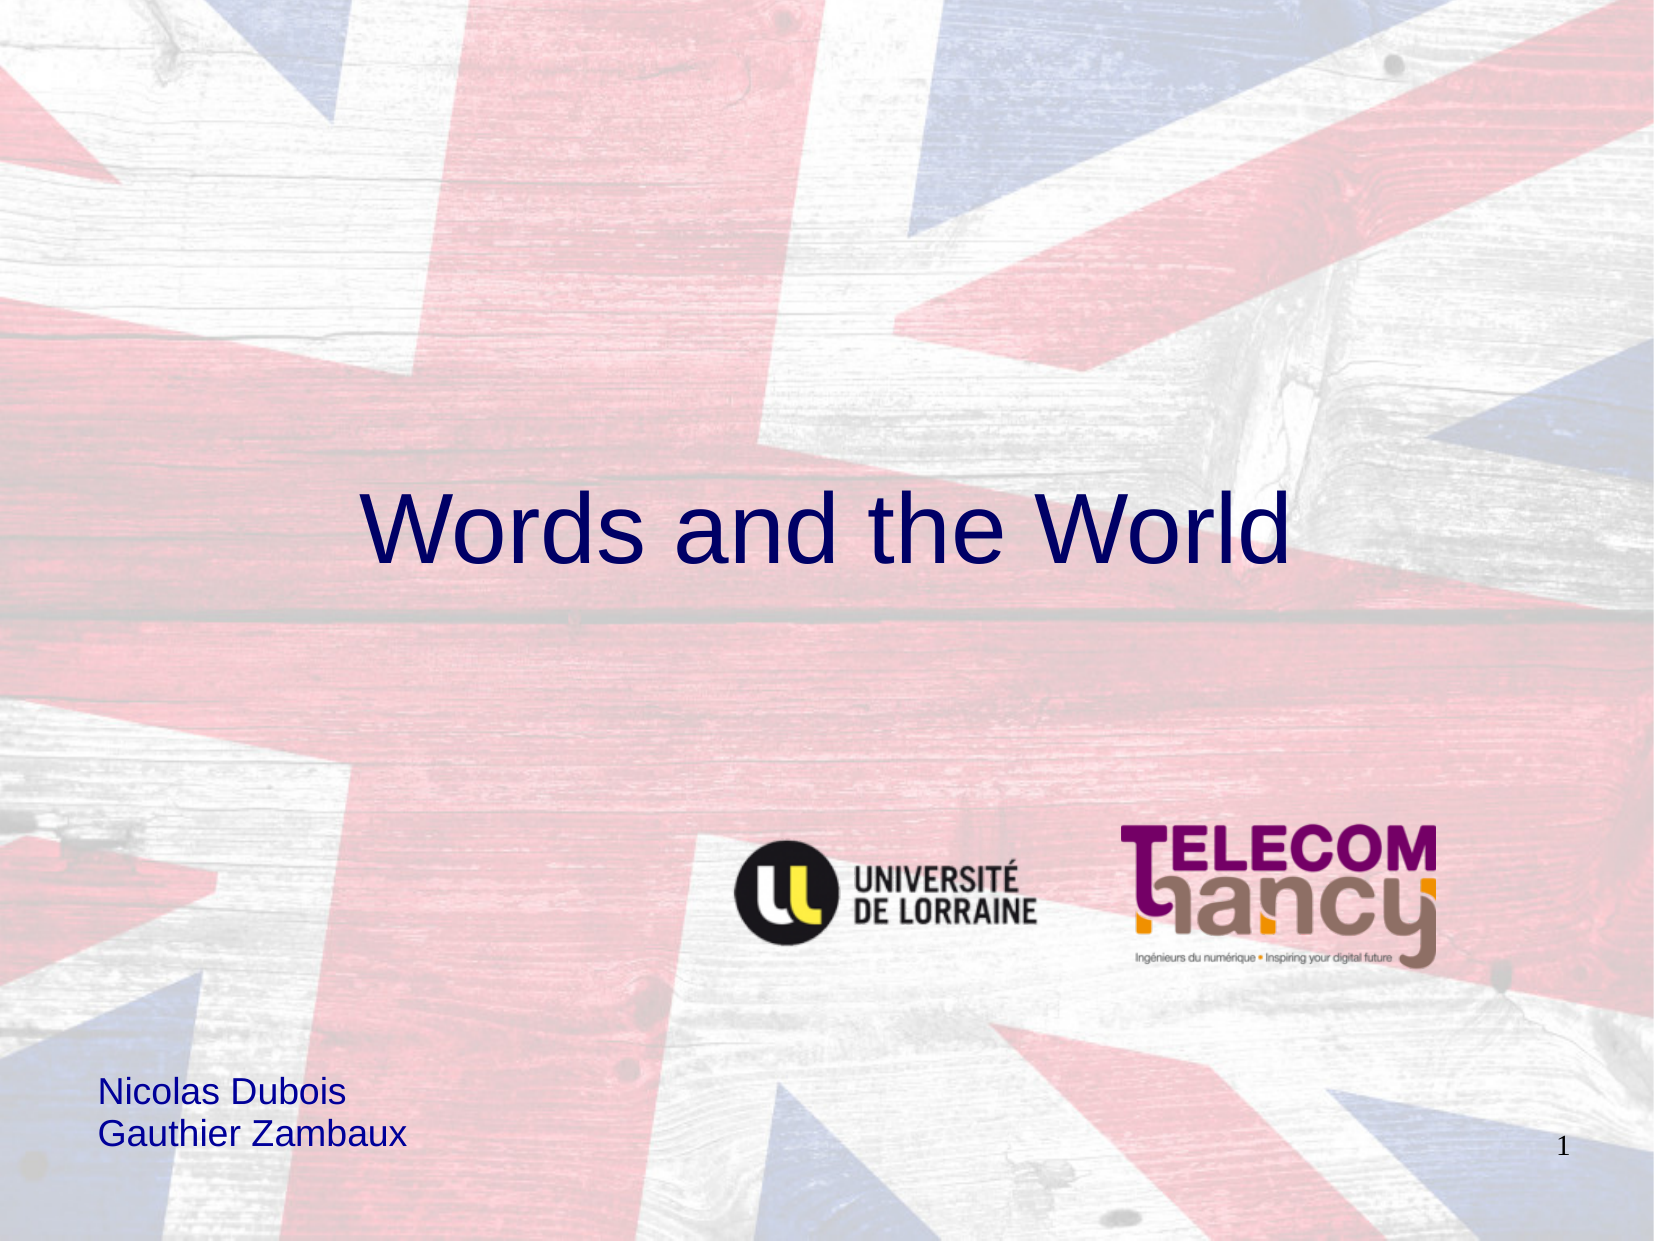

# Words and the World
Nicolas Dubois
Gauthier Zambaux
1